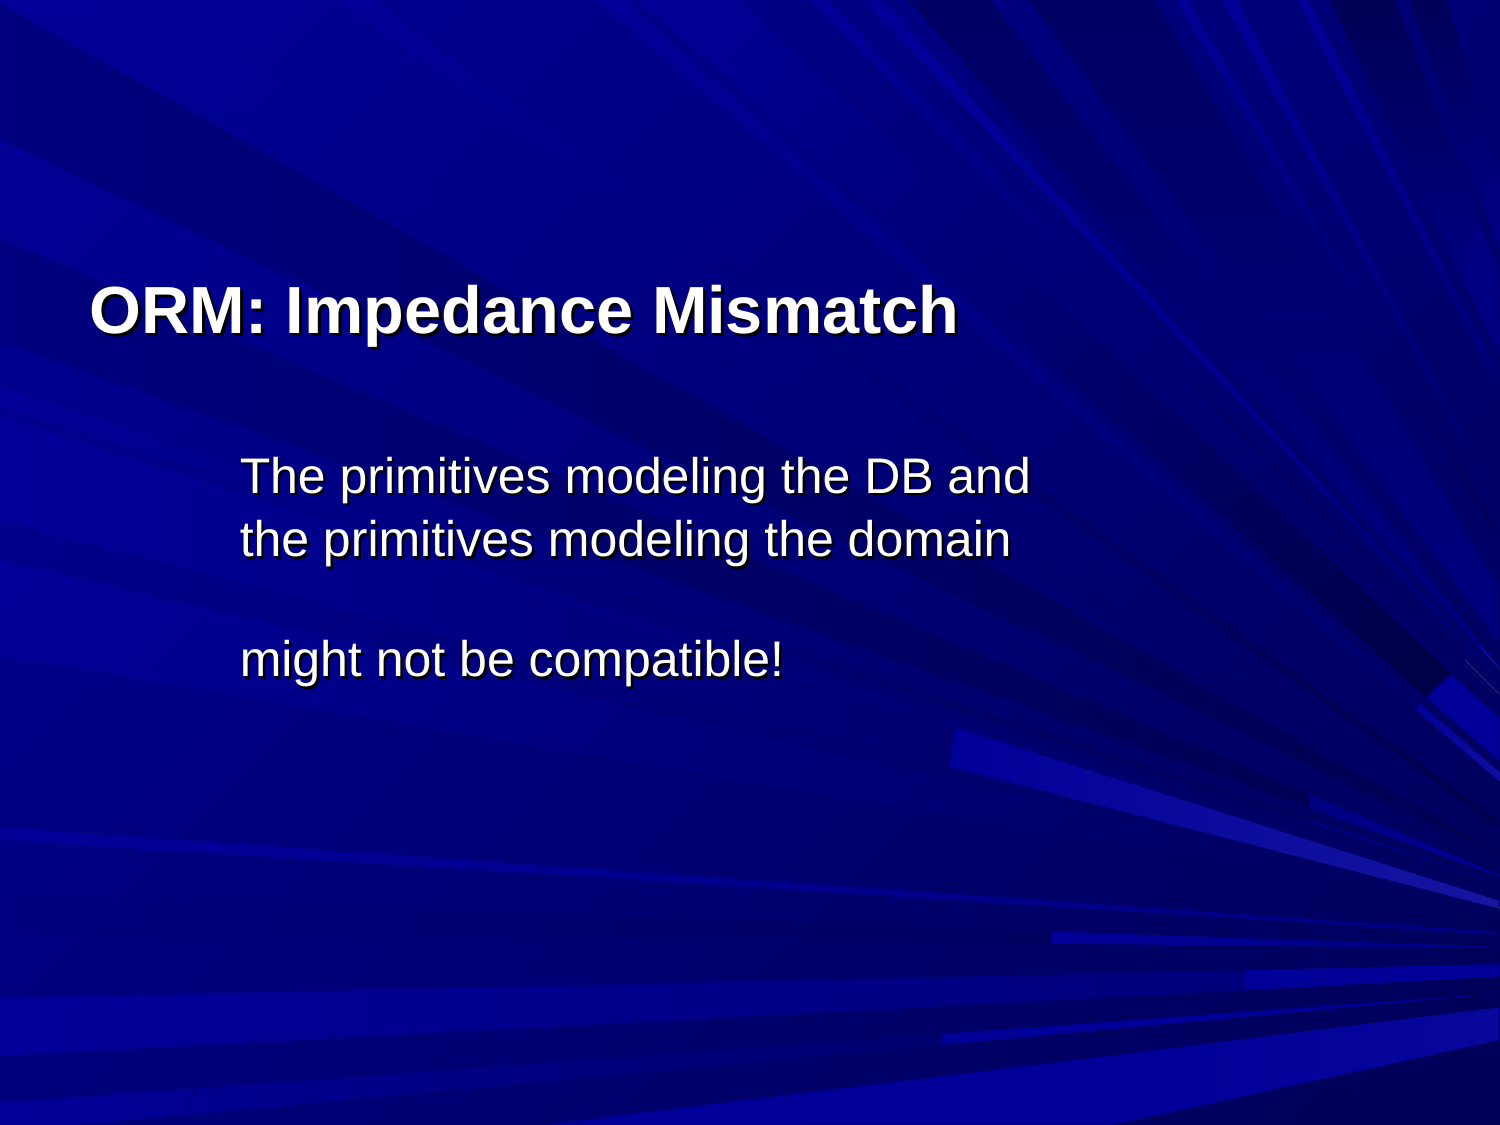

# ORM: Impedance Mismatch The primitives modeling the DB and the primitives modeling the domain might not be compatible!